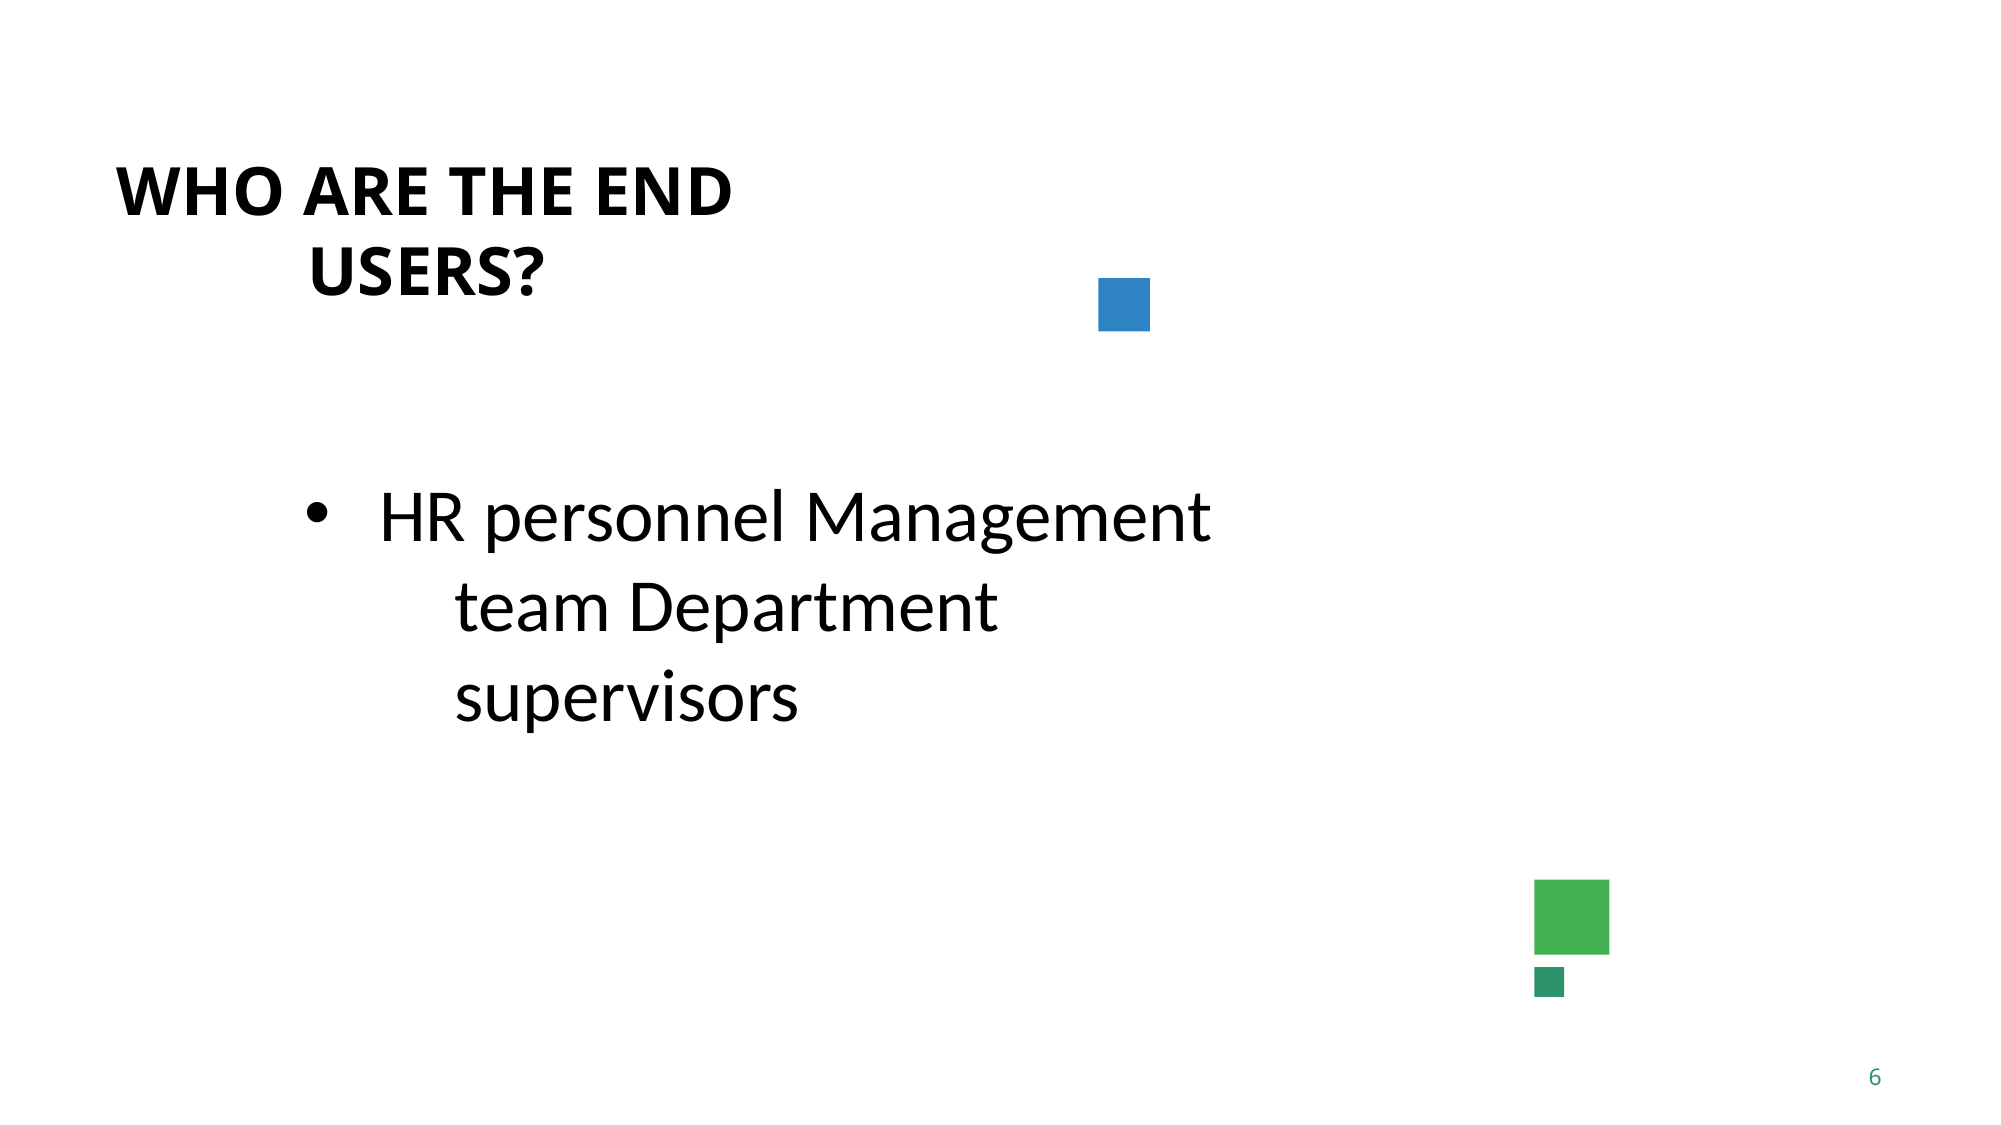

# WHO ARE THE END USERS?
HR personnel Management team Department supervisors